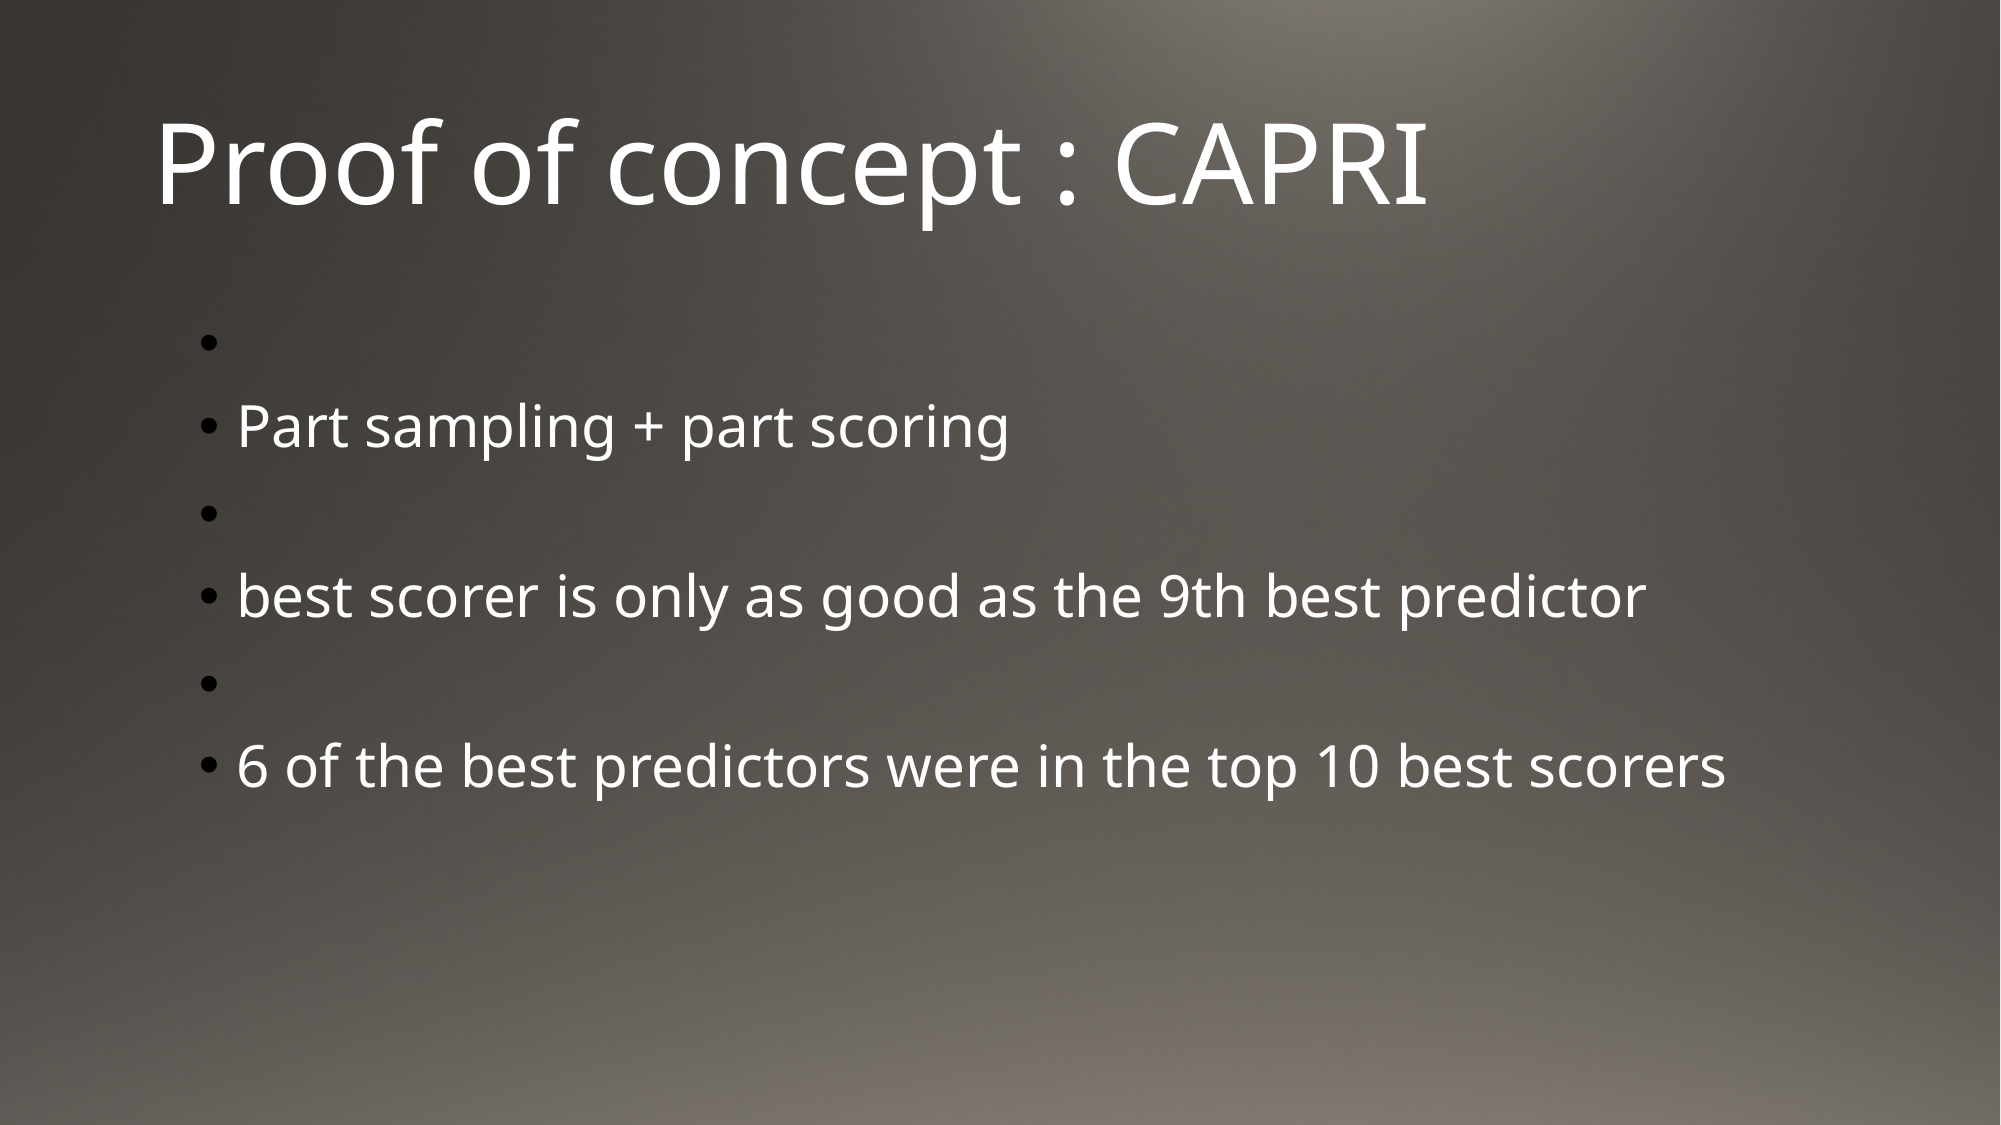

# Proof of concept : CAPRI
Part sampling + part scoring
best scorer is only as good as the 9th best predictor
6 of the best predictors were in the top 10 best scorers